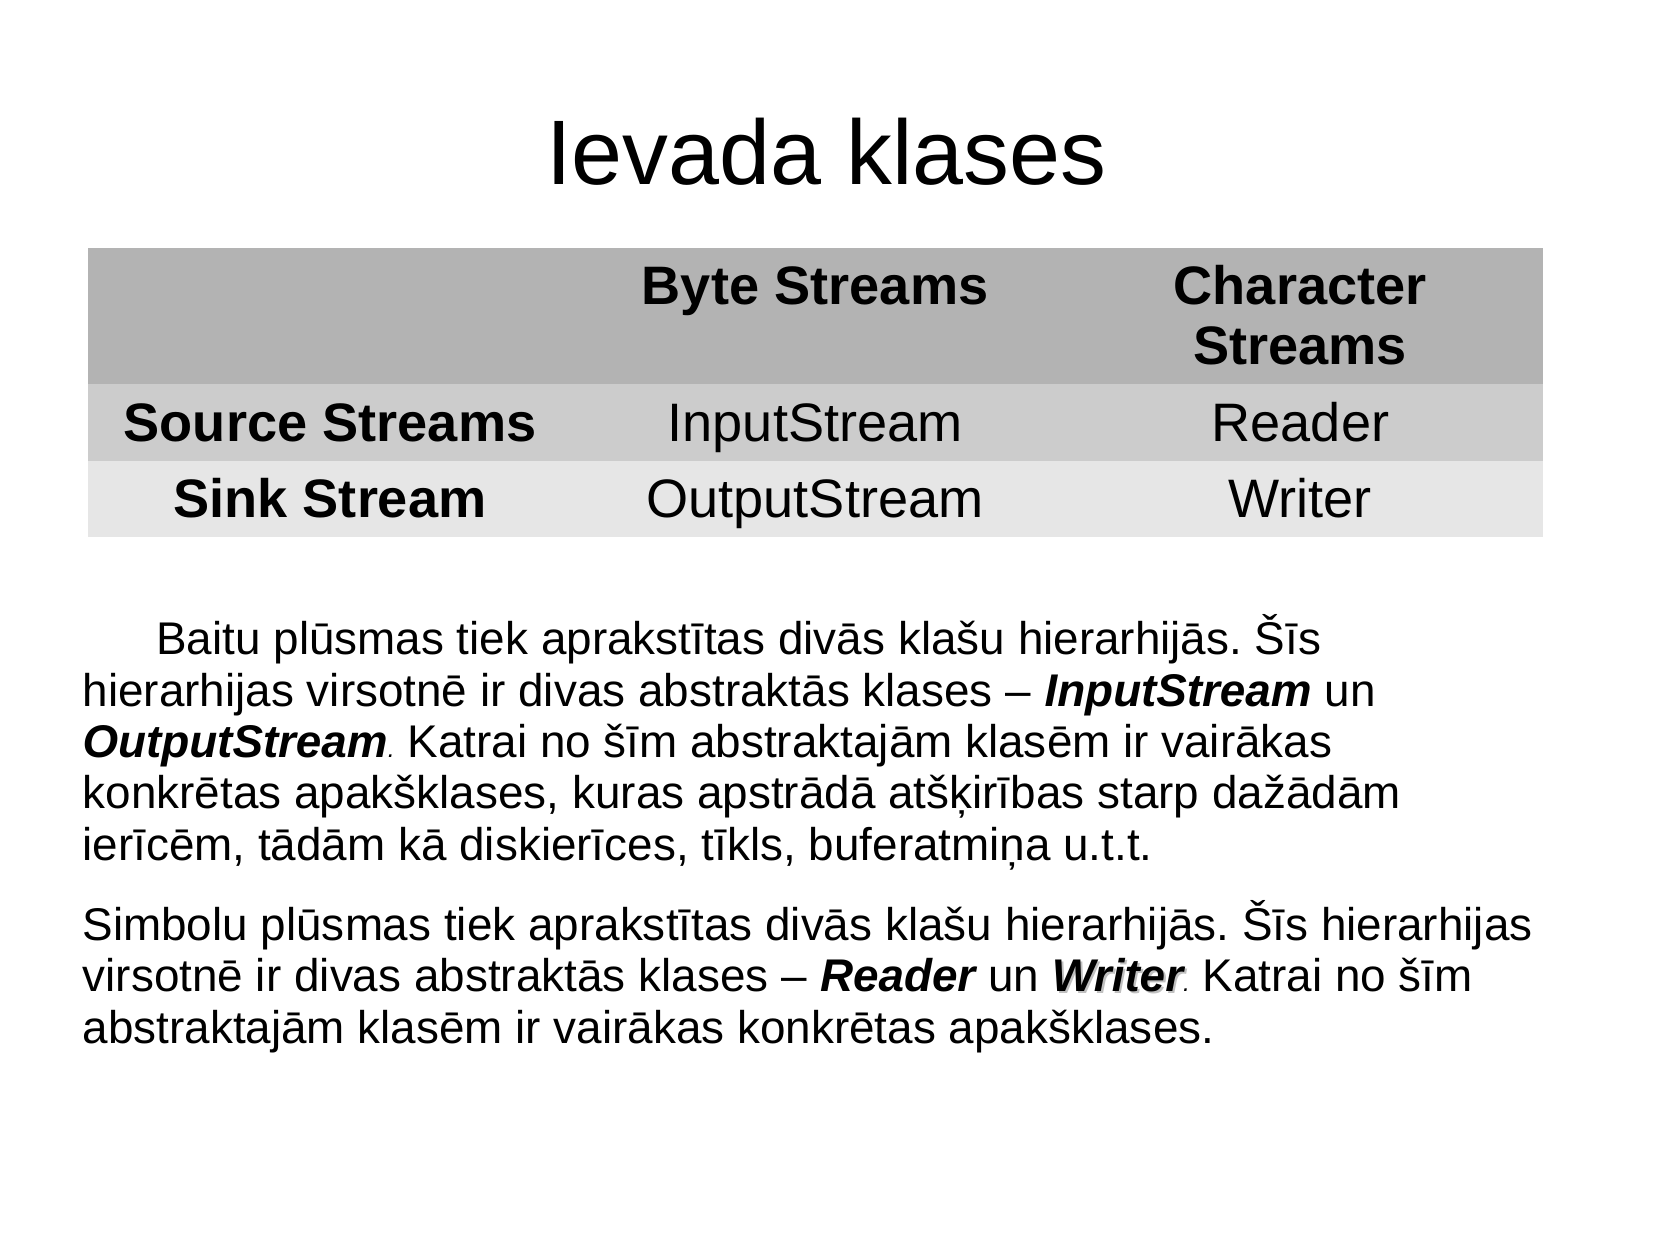

# Ievada klases
| | Byte Streams | Character Streams |
| --- | --- | --- |
| Source Streams | InputStream | Reader |
| Sink Stream | OutputStream | Writer |
Baitu plūsmas tiek aprakstītas divās klašu hierarhijās. Šīs hierarhijas virsotnē ir divas abstraktās klases – InputStream un OutputStream. Katrai no šīm abstraktajām klasēm ir vairākas konkrētas apakšklases, kuras apstrādā atšķirības starp dažādām ierīcēm, tādām kā diskierīces, tīkls, buferatmiņa u.t.t.
Simbolu plūsmas tiek aprakstītas divās klašu hierarhijās. Šīs hierarhijas virsotnē ir divas abstraktās klases – Reader un Writer. Katrai no šīm abstraktajām klasēm ir vairākas konkrētas apakšklases.